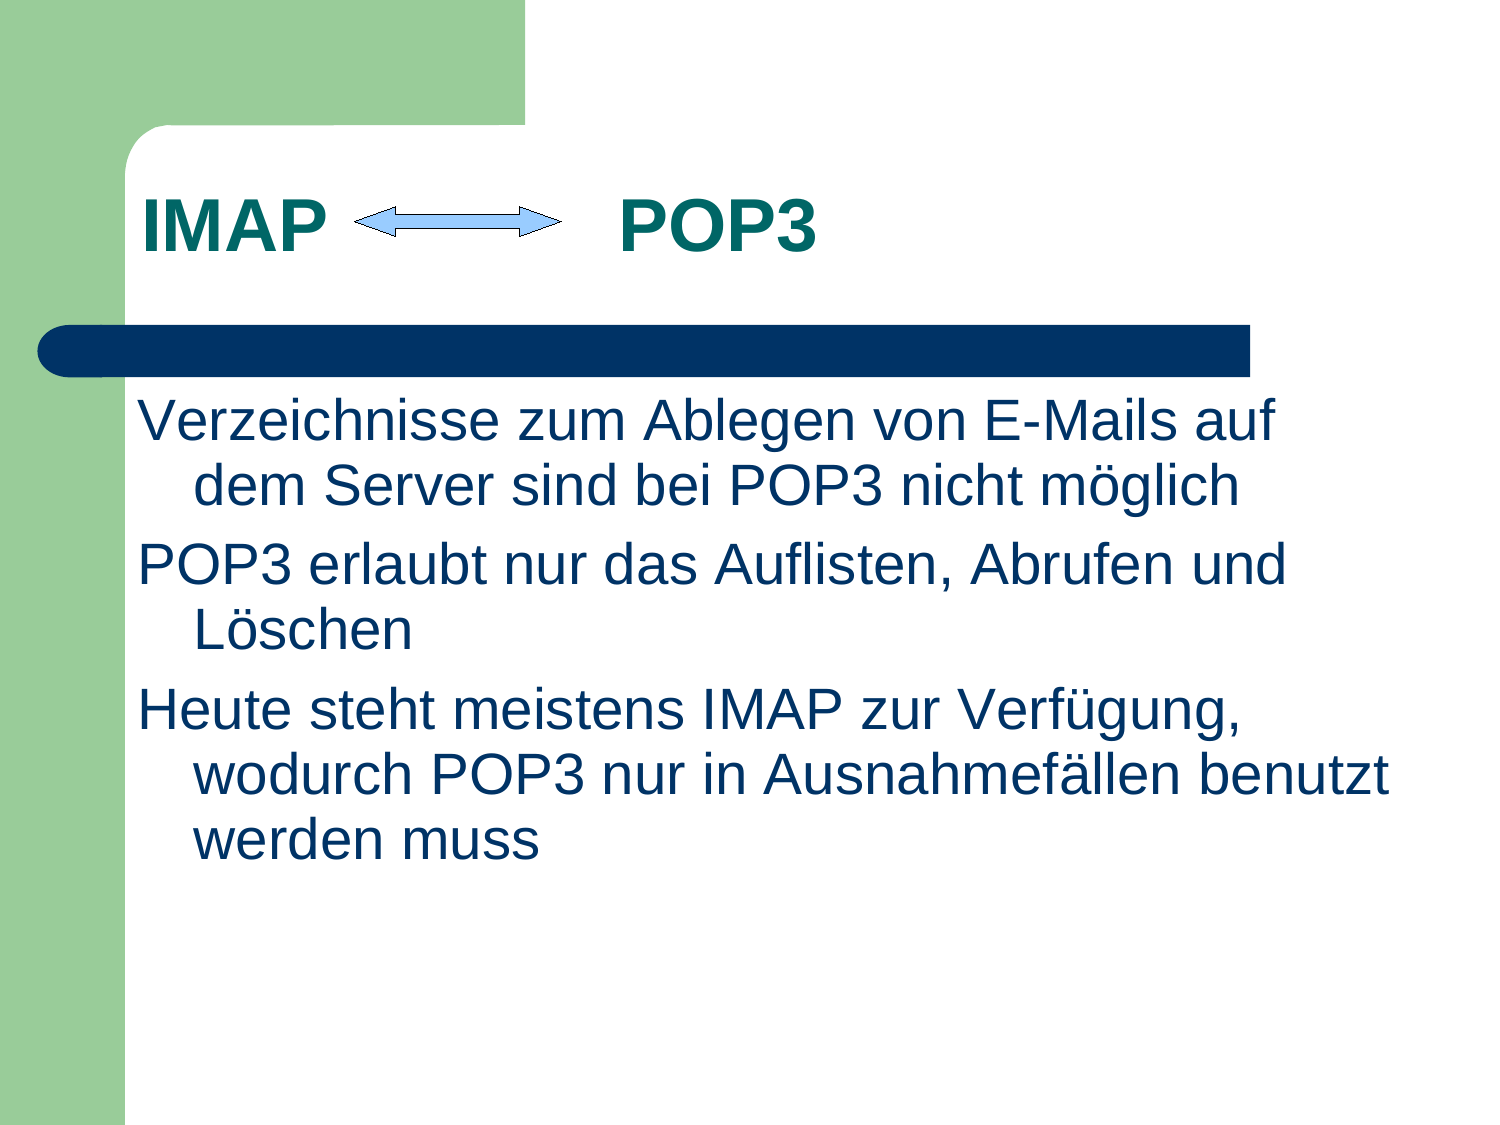

# IMAP POP3
Verzeichnisse zum Ablegen von E-Mails auf dem Server sind bei POP3 nicht möglich
POP3 erlaubt nur das Auflisten, Abrufen und Löschen
Heute steht meistens IMAP zur Verfügung, wodurch POP3 nur in Ausnahmefällen benutzt werden muss